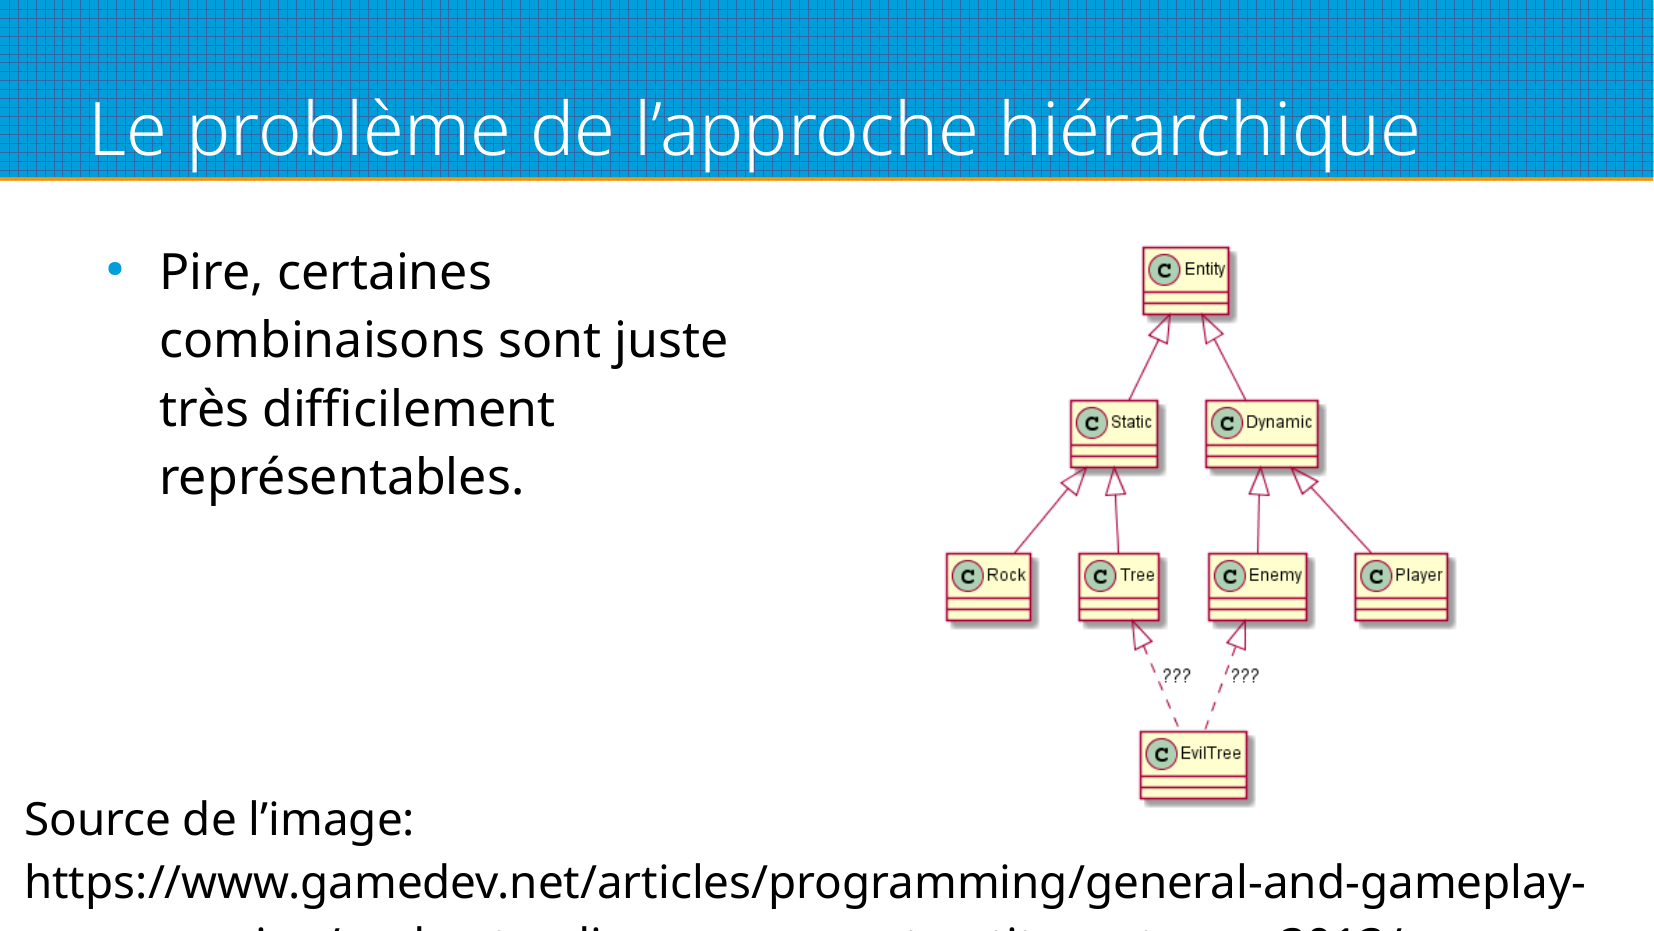

# Le problème de l’approche hiérarchique
Pire, certaines combinaisons sont juste très difficilement représentables.
Source de l’image: https://www.gamedev.net/articles/programming/general-and-gameplay-programming/understanding-component-entity-systems-r3013/